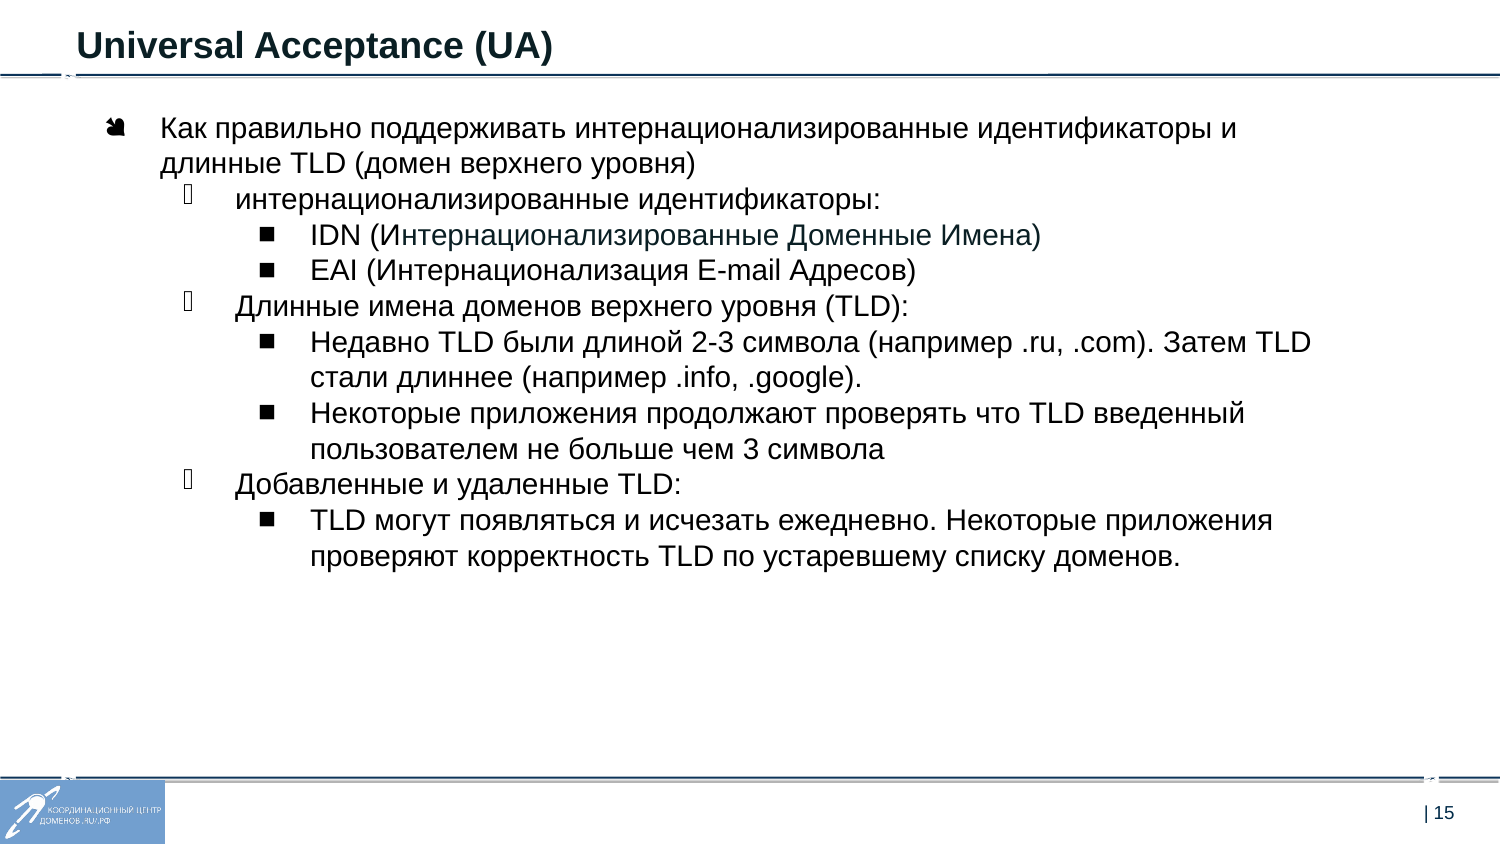

# Universal Acceptance (UA)
Как правильно поддерживать интернационализированные идентификаторы и длинные TLD (домен верхнего уровня)
интернационализированные идентификаторы:
IDN (Интернационализированные Доменные Имена)
EAI (Интернационализация E-mail Адресов)
Длинные имена доменов верхнего уровня (TLD):
Недавно TLD были длиной 2-3 символа (например .ru, .com). Затем TLD стали длиннее (например .info, .google).
Некоторые приложения продолжают проверять что TLD введенный пользователем не больше чем 3 символа
Добавленные и удаленные TLD:
TLD могут появляться и исчезать ежедневно. Некоторые приложения проверяют корректность TLD по устаревшему списку доменов.